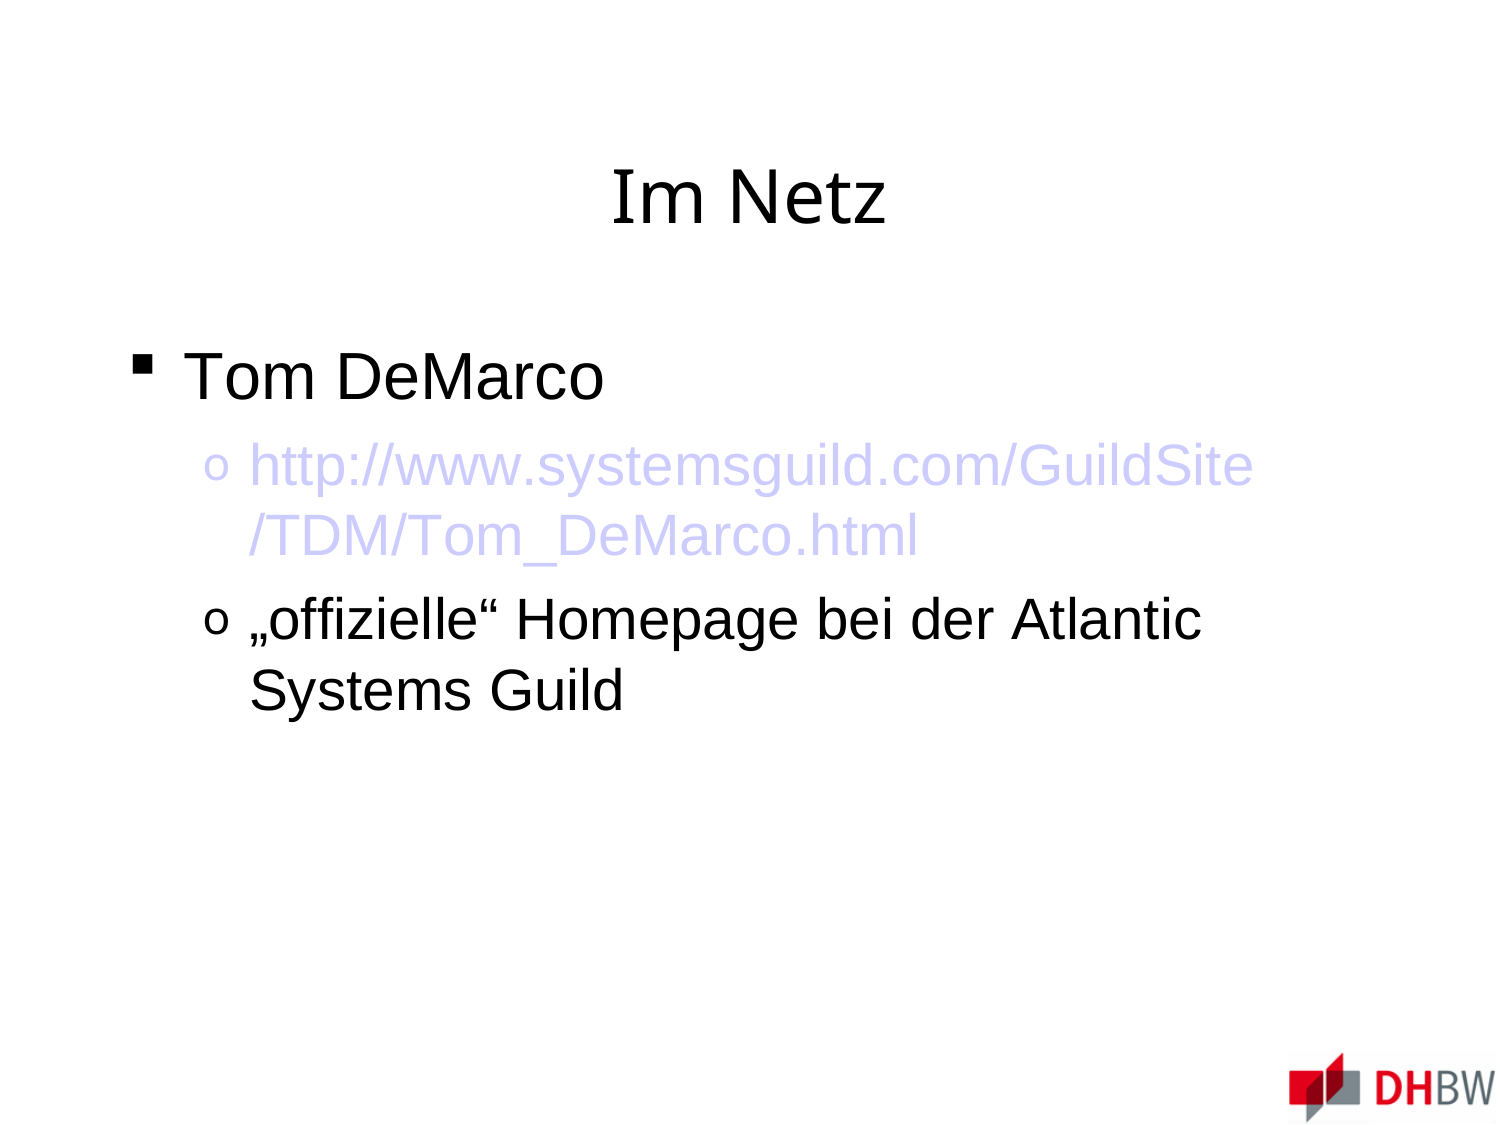

# Im Netz
Tom DeMarco
http://www.systemsguild.com/GuildSite/TDM/Tom_DeMarco.html
„offizielle“ Homepage bei der Atlantic Systems Guild